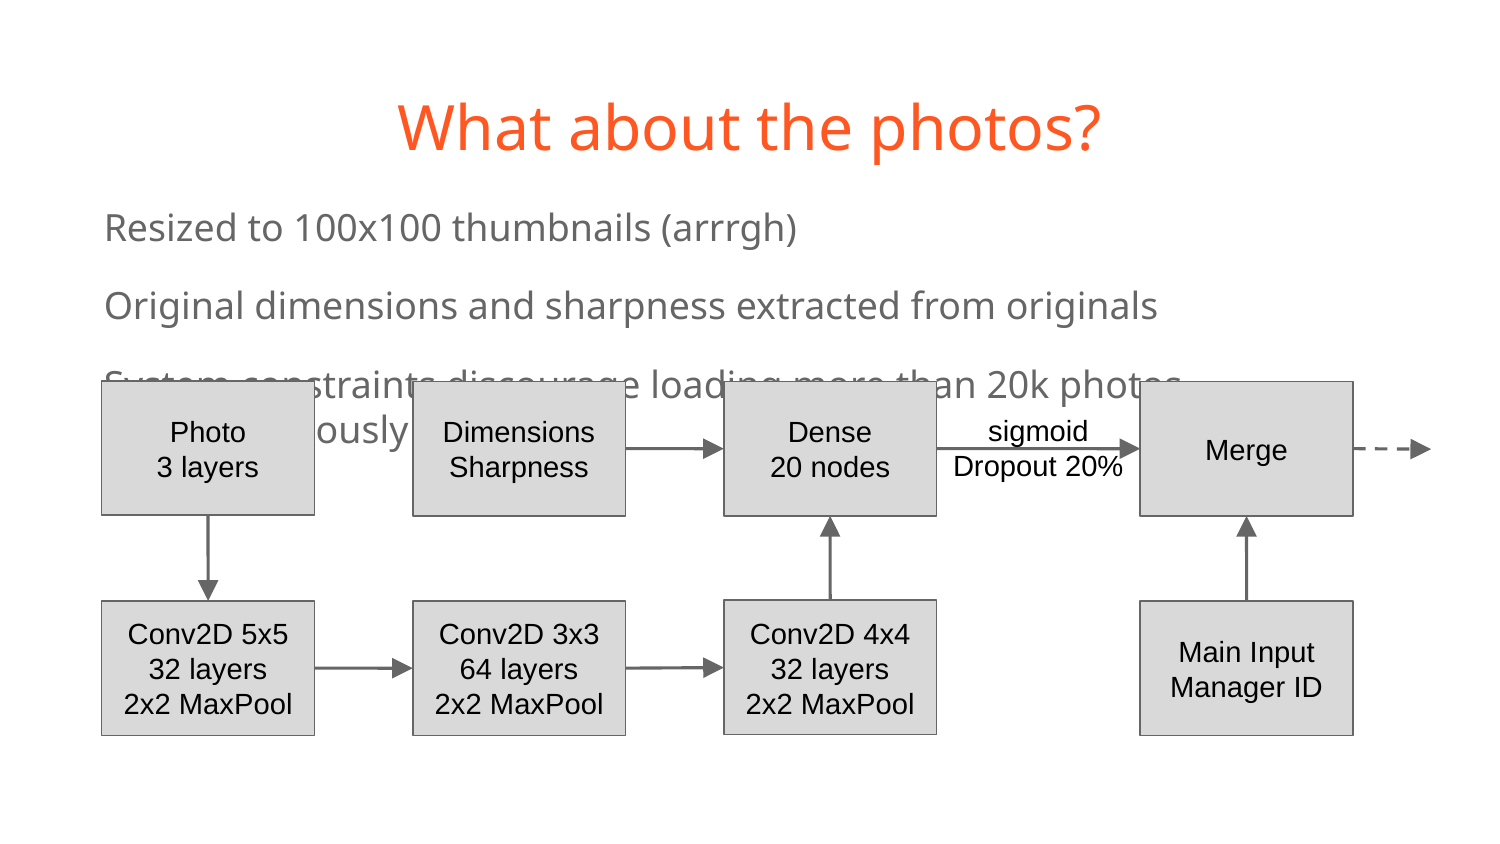

# What about the photos?
Resized to 100x100 thumbnails (arrrgh)
Original dimensions and sharpness extracted from originals
System constraints discourage loading more than 20k photos simultaneously
Photo
3 layers
Dimensions
Sharpness
Dense
20 nodes
Merge
sigmoid
Dropout 20%
Conv2D 4x4
32 layers
2x2 MaxPool
Conv2D 5x5
32 layers
2x2 MaxPool
Conv2D 3x3
64 layers
2x2 MaxPool
Main Input
Manager ID